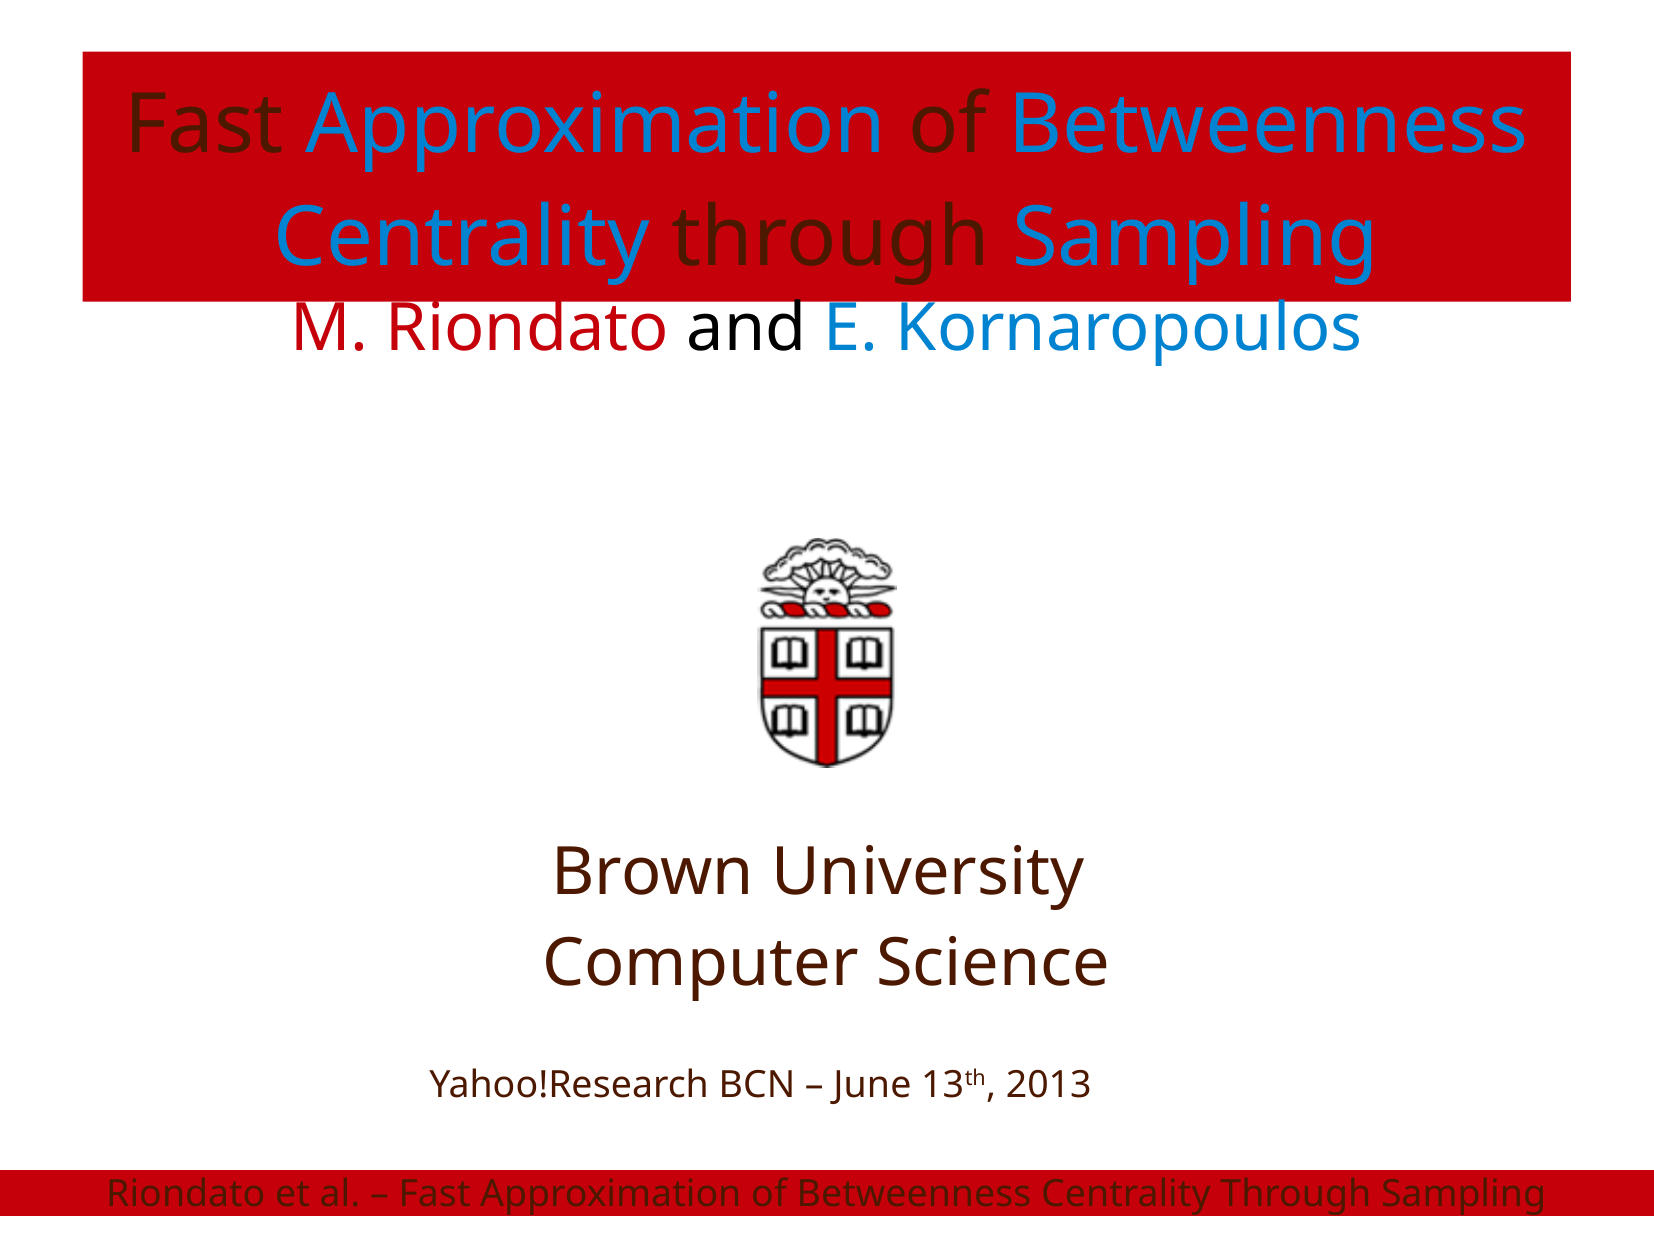

# Fast Approximation of Betweenness Centrality through Sampling
M. Riondato and E. Kornaropoulos
Brown University
Computer Science
Yahoo!Research BCN – June 13th, 2013
Riondato et al. – Fast Approximation of Betweenness Centrality Through Sampling